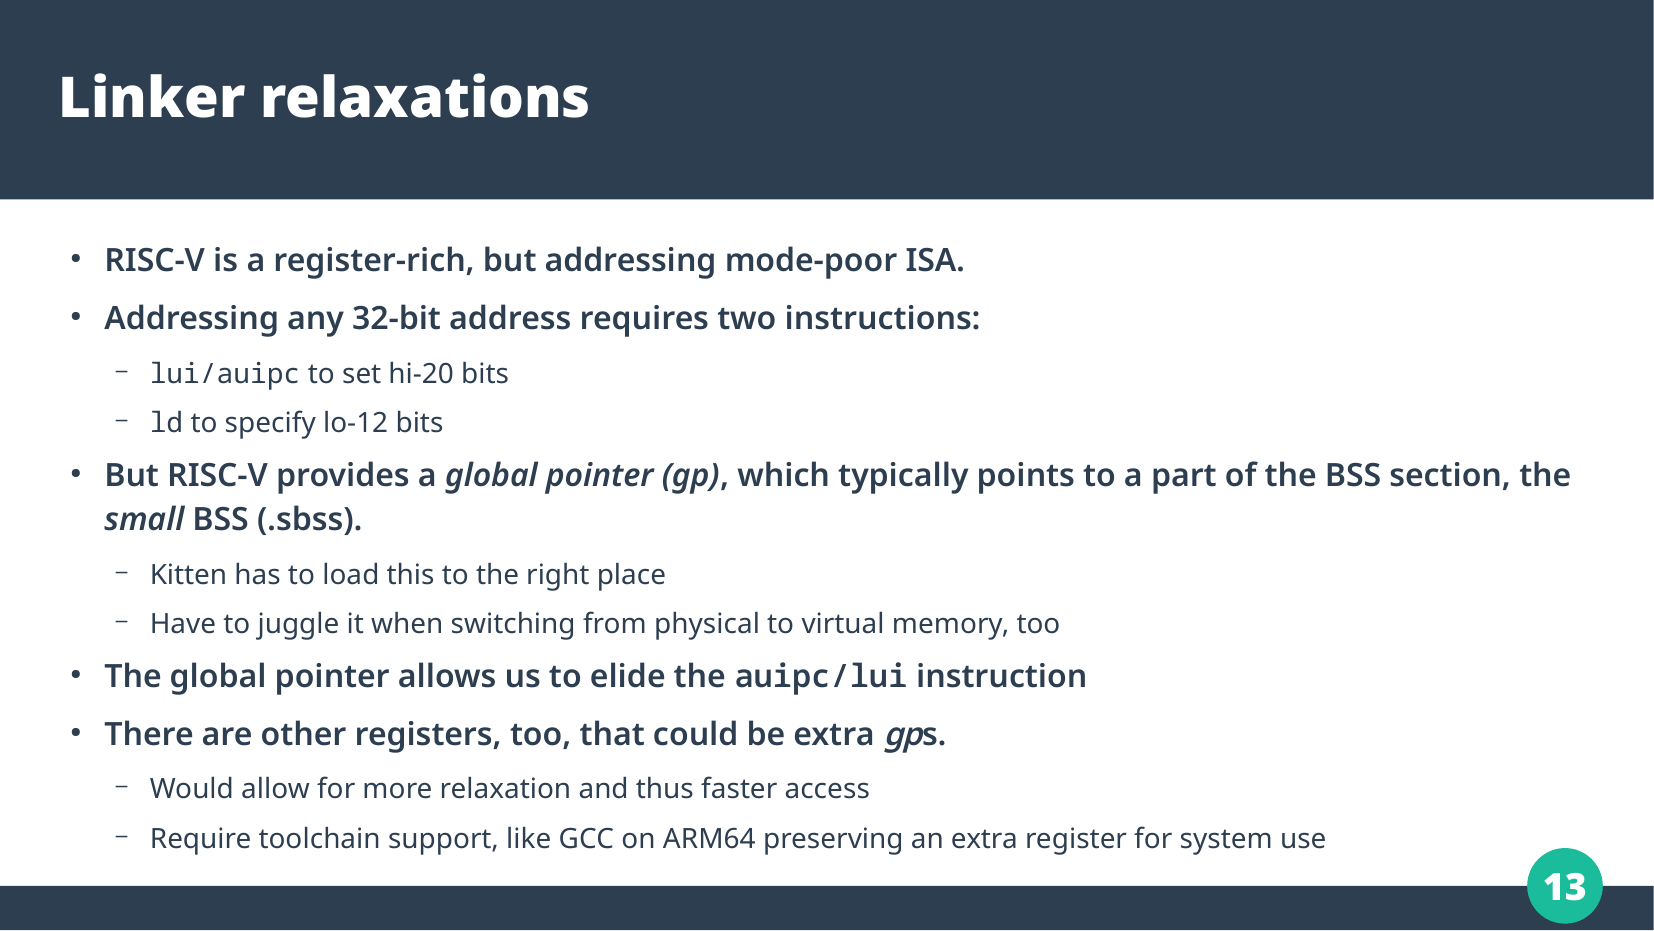

# Linker relaxations
RISC-V is a register-rich, but addressing mode-poor ISA.
Addressing any 32-bit address requires two instructions:
lui/auipc to set hi-20 bits
ld to specify lo-12 bits
But RISC-V provides a global pointer (gp), which typically points to a part of the BSS section, the small BSS (.sbss).
Kitten has to load this to the right place
Have to juggle it when switching from physical to virtual memory, too
The global pointer allows us to elide the auipc/lui instruction
There are other registers, too, that could be extra gps.
Would allow for more relaxation and thus faster access
Require toolchain support, like GCC on ARM64 preserving an extra register for system use